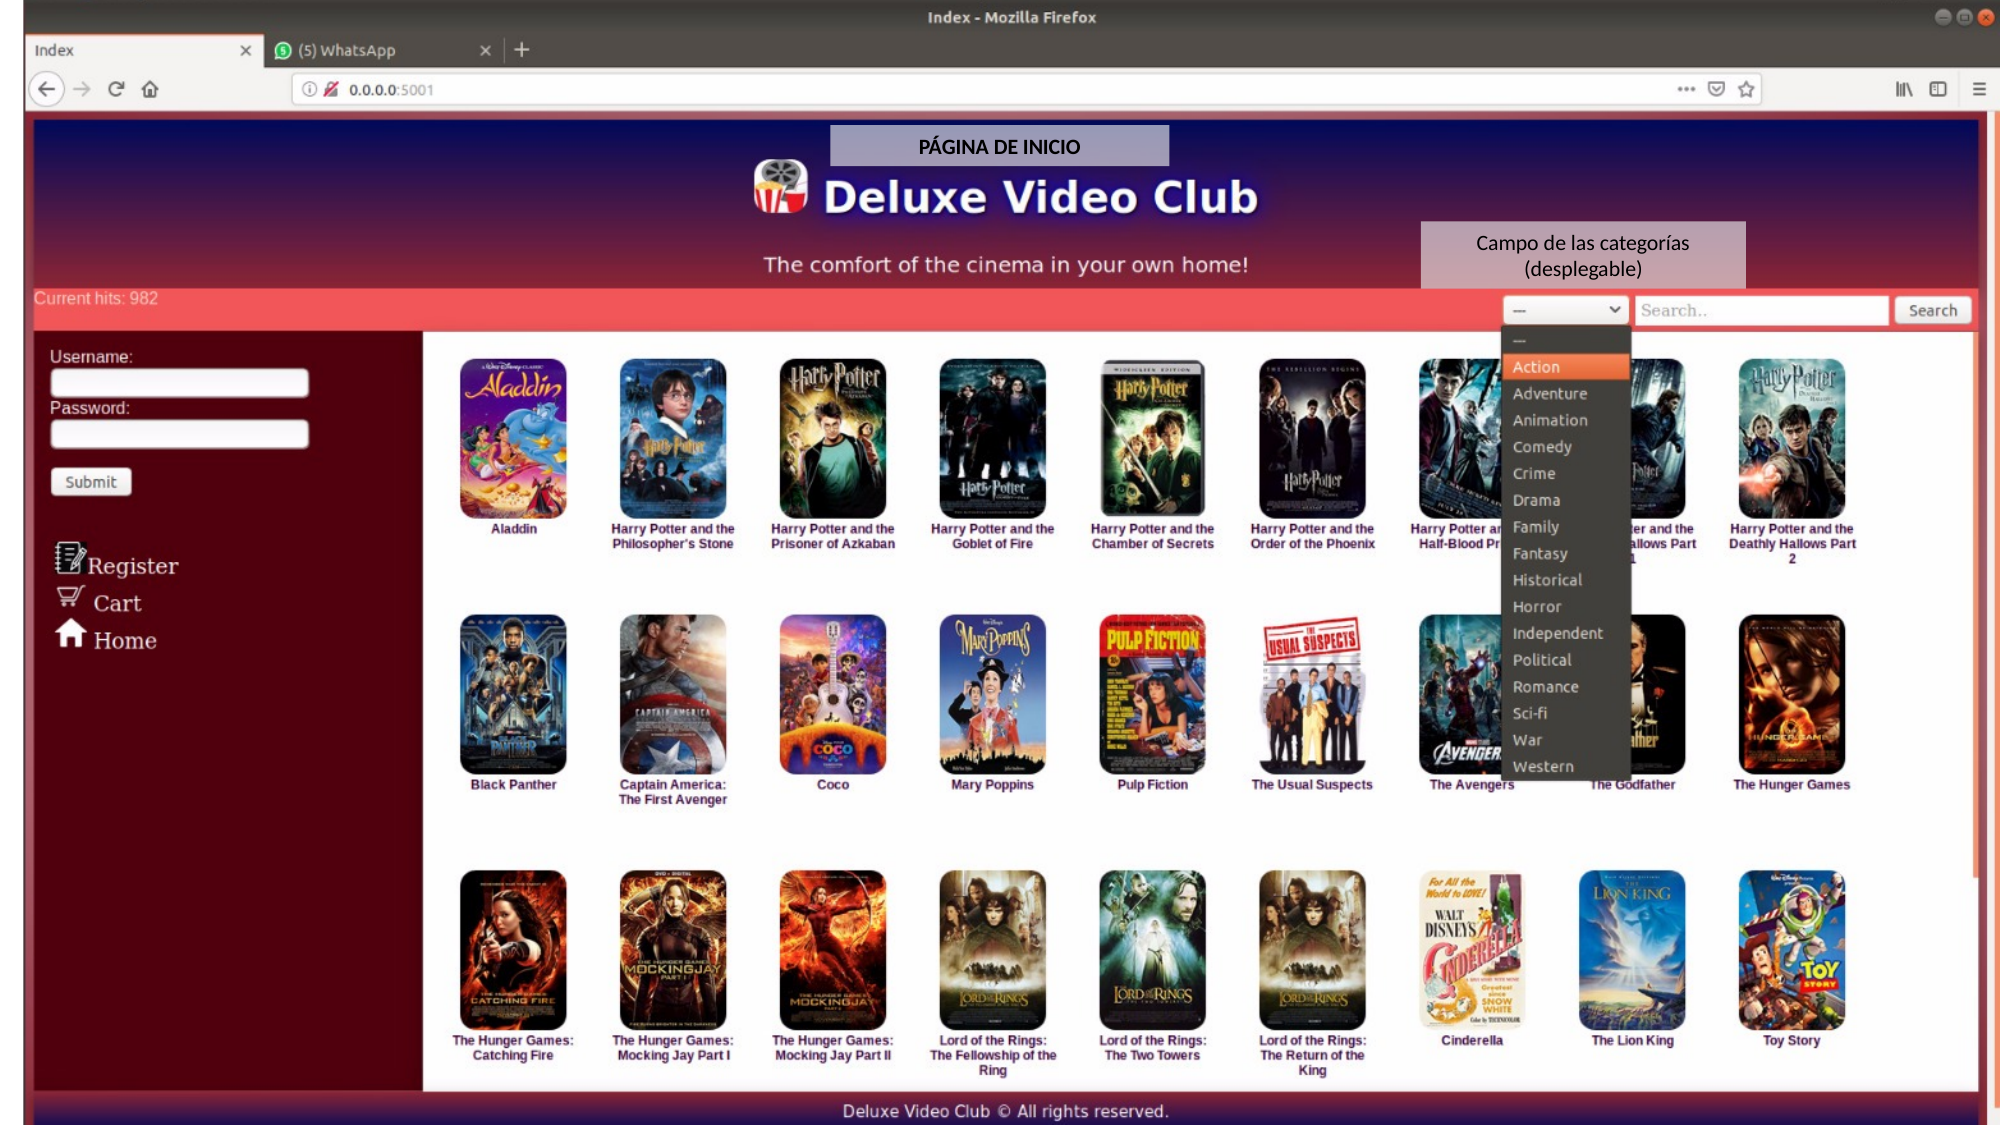

PÁGINA DE INICIO
Campo de las categorías (desplegable)